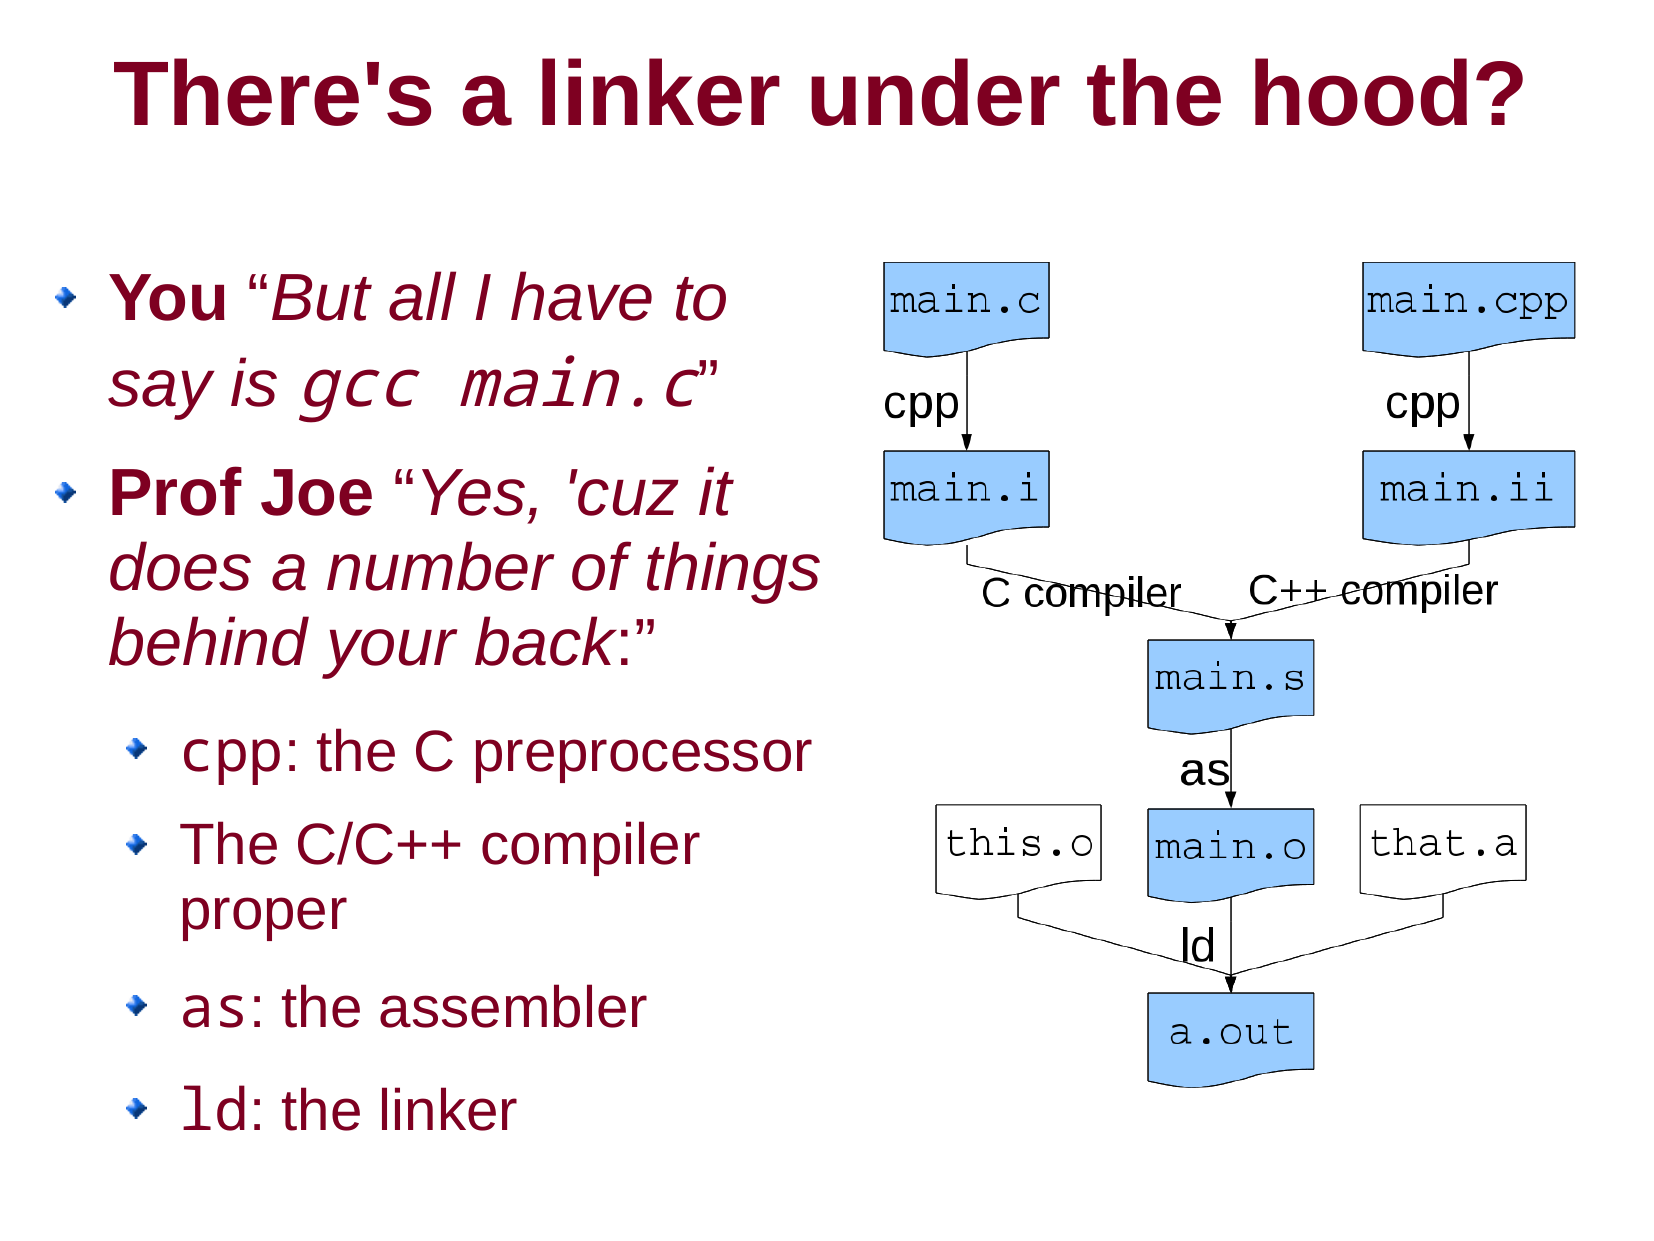

# There's a linker under the hood?
You “But all I have to say is gcc main.c”
Prof Joe “Yes, 'cuz it does a number of things behind your back:”
cpp: the C preprocessor
The C/C++ compiler proper
as: the assembler
ld: the linker